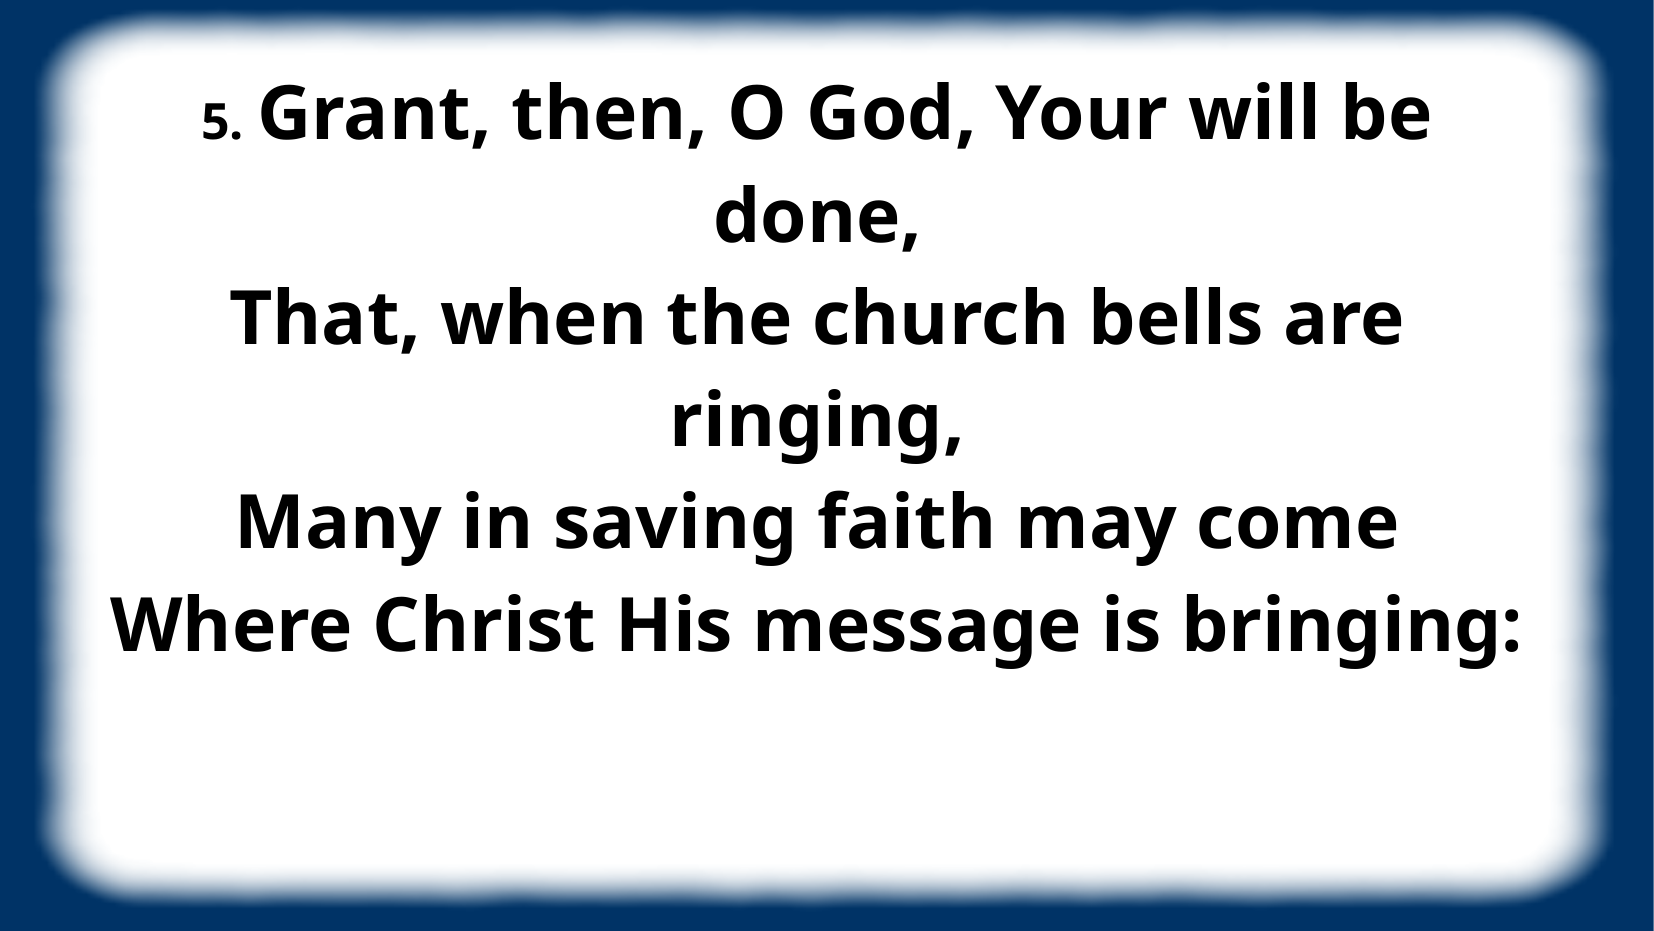

5. Grant, then, O God, Your will be done,
That, when the church bells are ringing,
Many in saving faith may come
Where Christ His message is bringing: